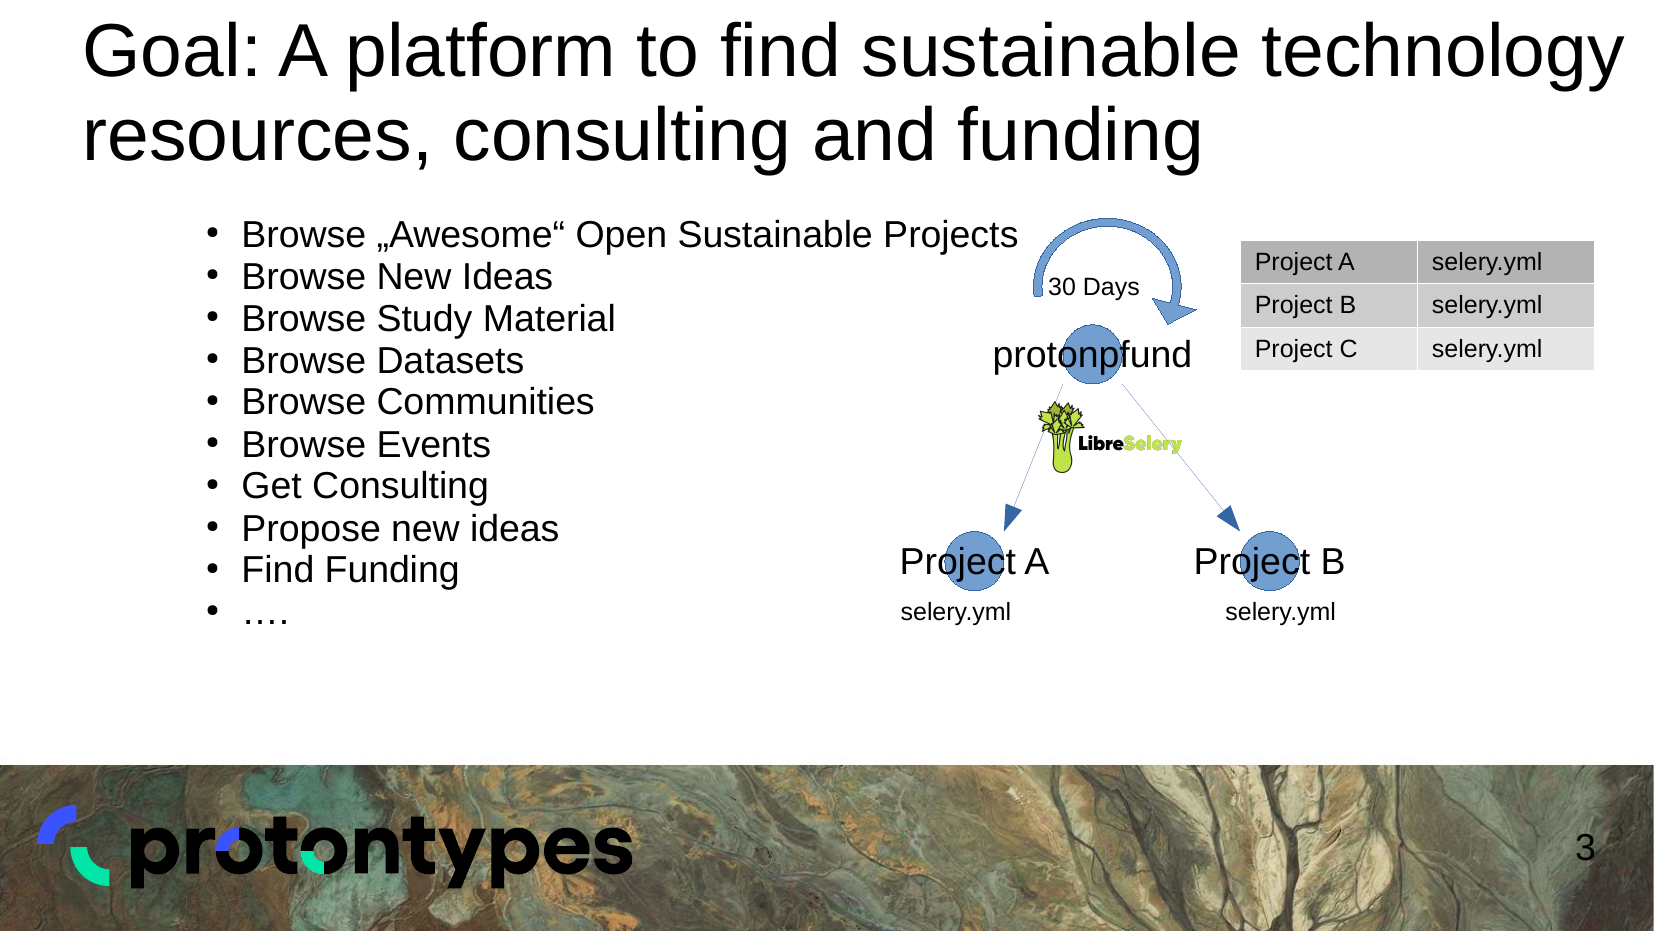

# Goal: A platform to find sustainable technology resources, consulting and funding
Browse „Awesome“ Open Sustainable Projects
Browse New Ideas
Browse Study Material
Browse Datasets
Browse Communities
Browse Events
Get Consulting
Propose new ideas
Find Funding
….
| Project A | selery.yml |
| --- | --- |
| Project B | selery.yml |
| Project C | selery.yml |
30 Days
protonpfund
Project A
Project B
selery.yml
selery.yml
3